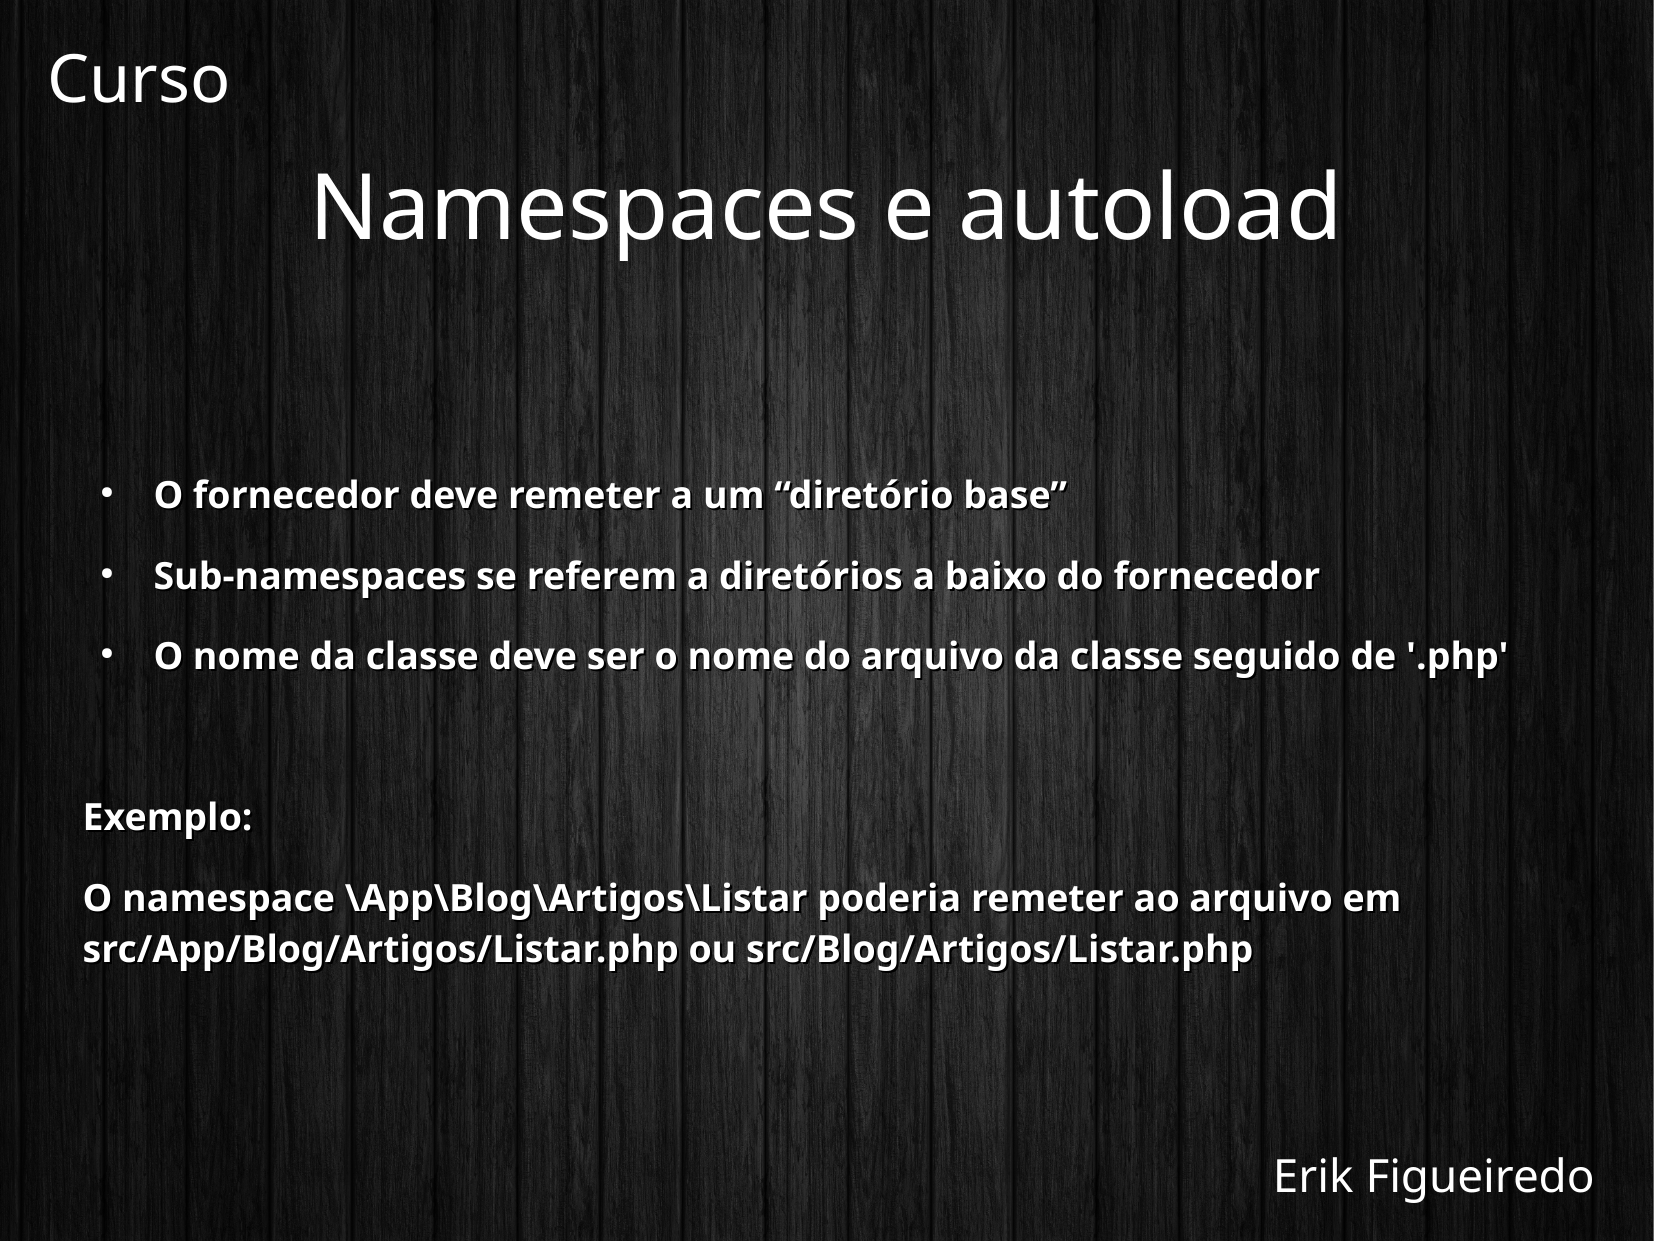

Curso
# Namespaces e autoload
O fornecedor deve remeter a um “diretório base”
Sub-namespaces se referem a diretórios a baixo do fornecedor
O nome da classe deve ser o nome do arquivo da classe seguido de '.php'
Exemplo:
O namespace \App\Blog\Artigos\Listar poderia remeter ao arquivo em src/App/Blog/Artigos/Listar.php ou src/Blog/Artigos/Listar.php
Erik Figueiredo